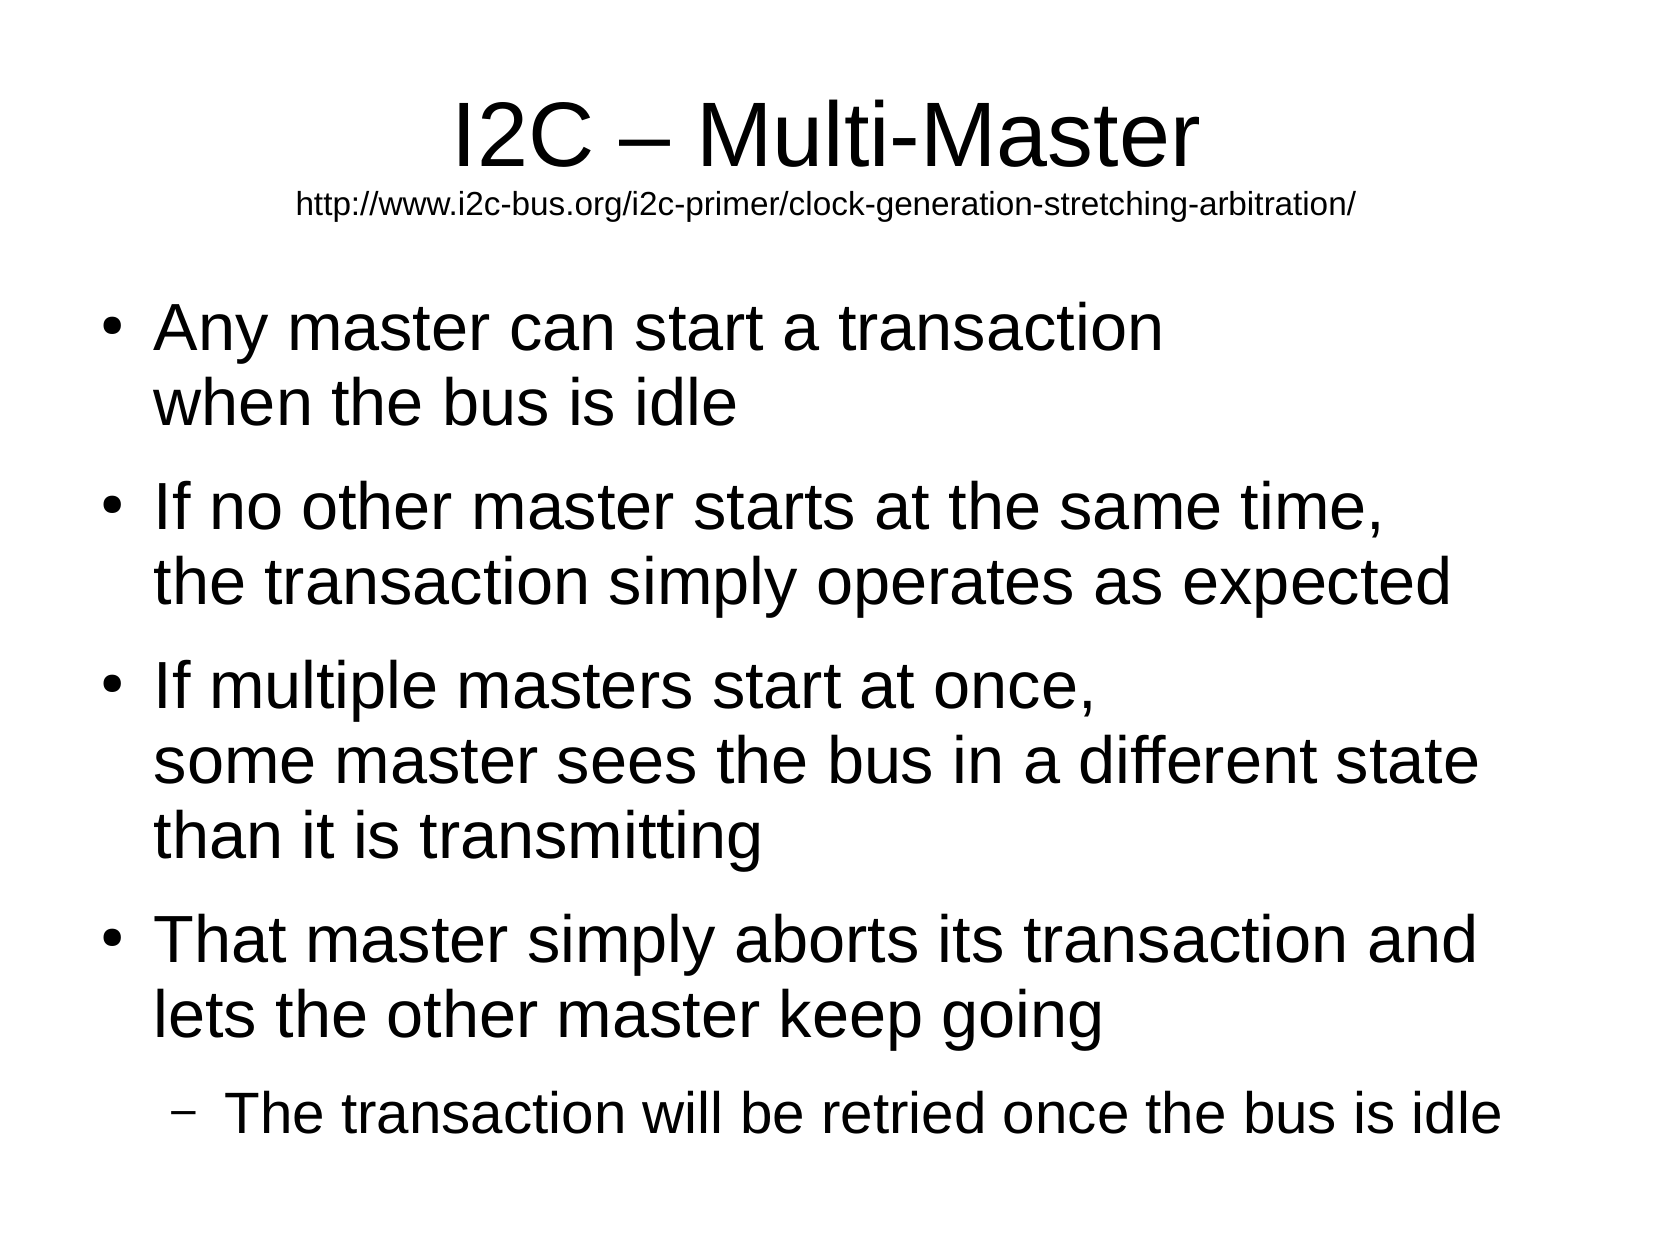

# I2C – Multi-Master http://www.i2c-bus.org/i2c-primer/clock-generation-stretching-arbitration/
Any master can start a transaction
when the bus is idle
If no other master starts at the same time,
the transaction simply operates as expected
If multiple masters start at once,
some master sees the bus in a different state than it is transmitting
That master simply aborts its transaction and lets the other master keep going
The transaction will be retried once the bus is idle